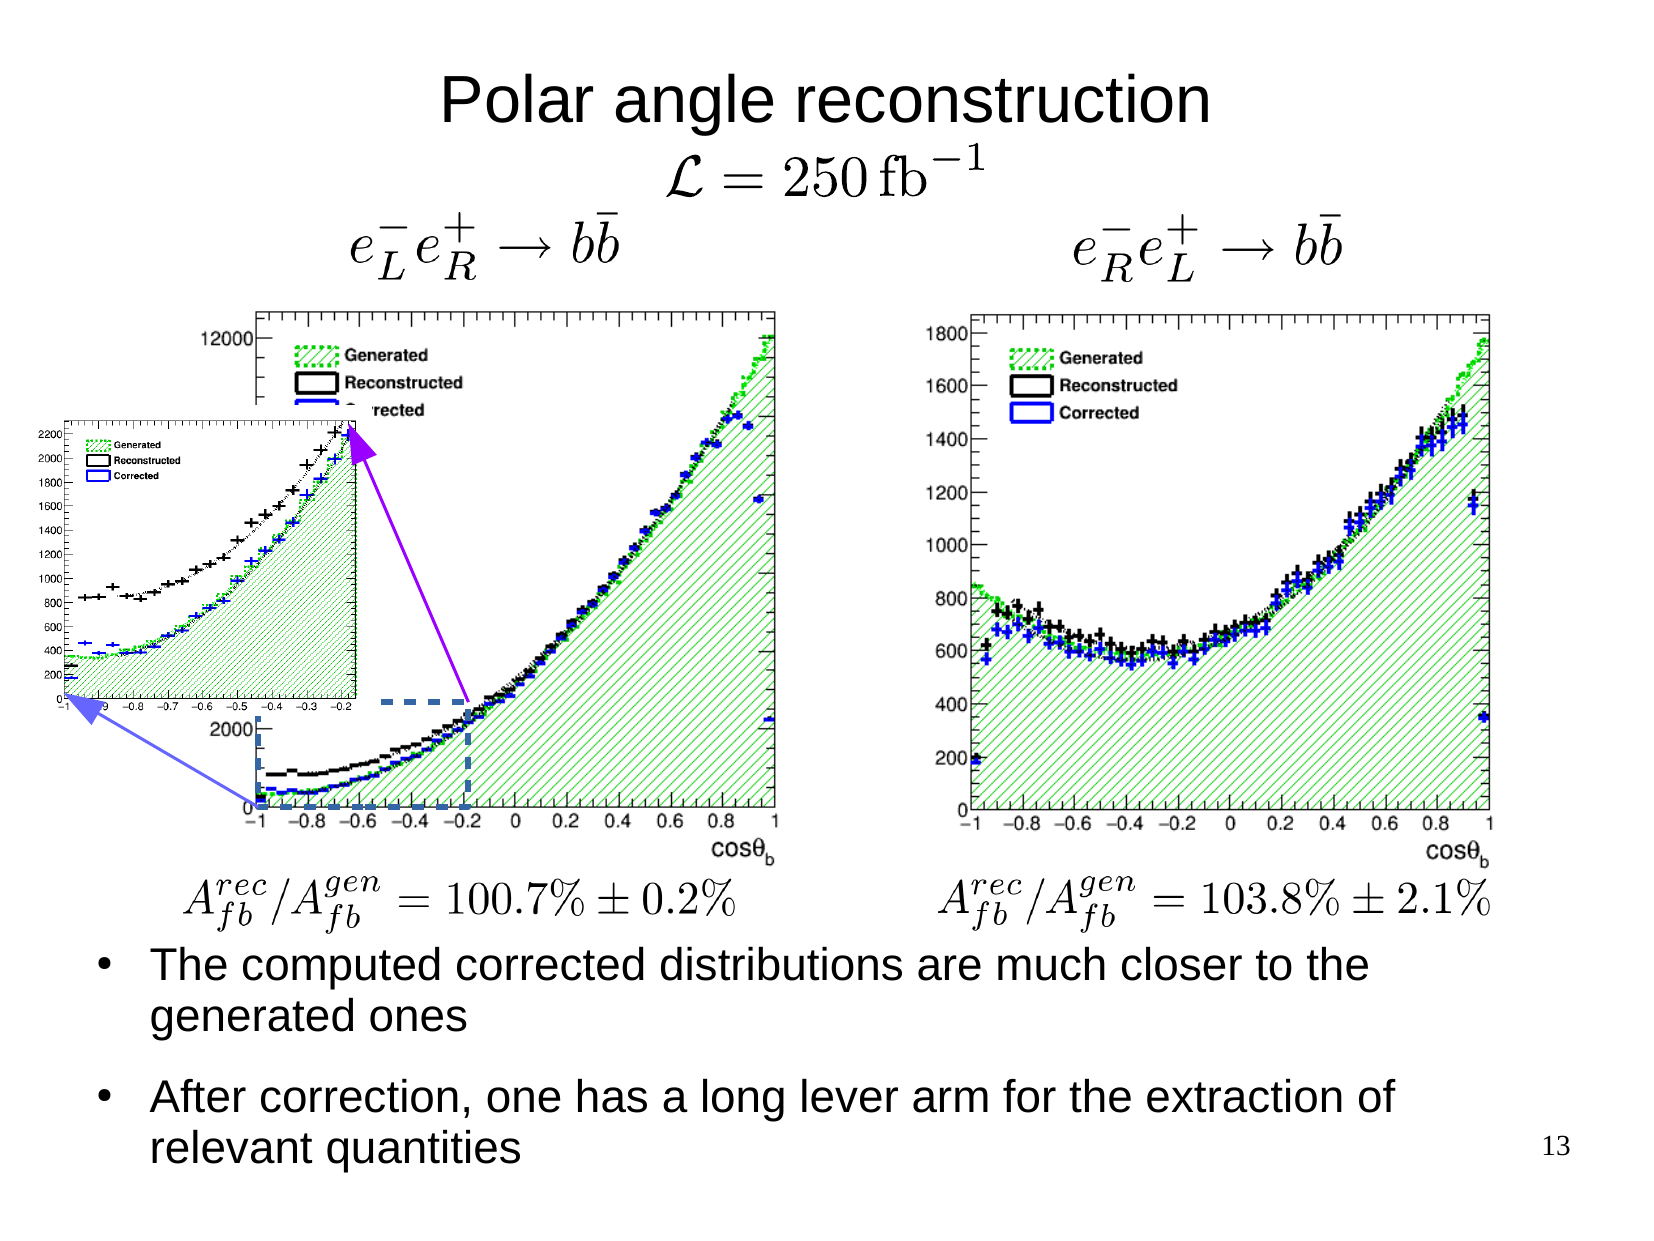

# Polar angle reconstruction
The computed corrected distributions are much closer to the generated ones
After correction, one has a long lever arm for the extraction of relevant quantities
13